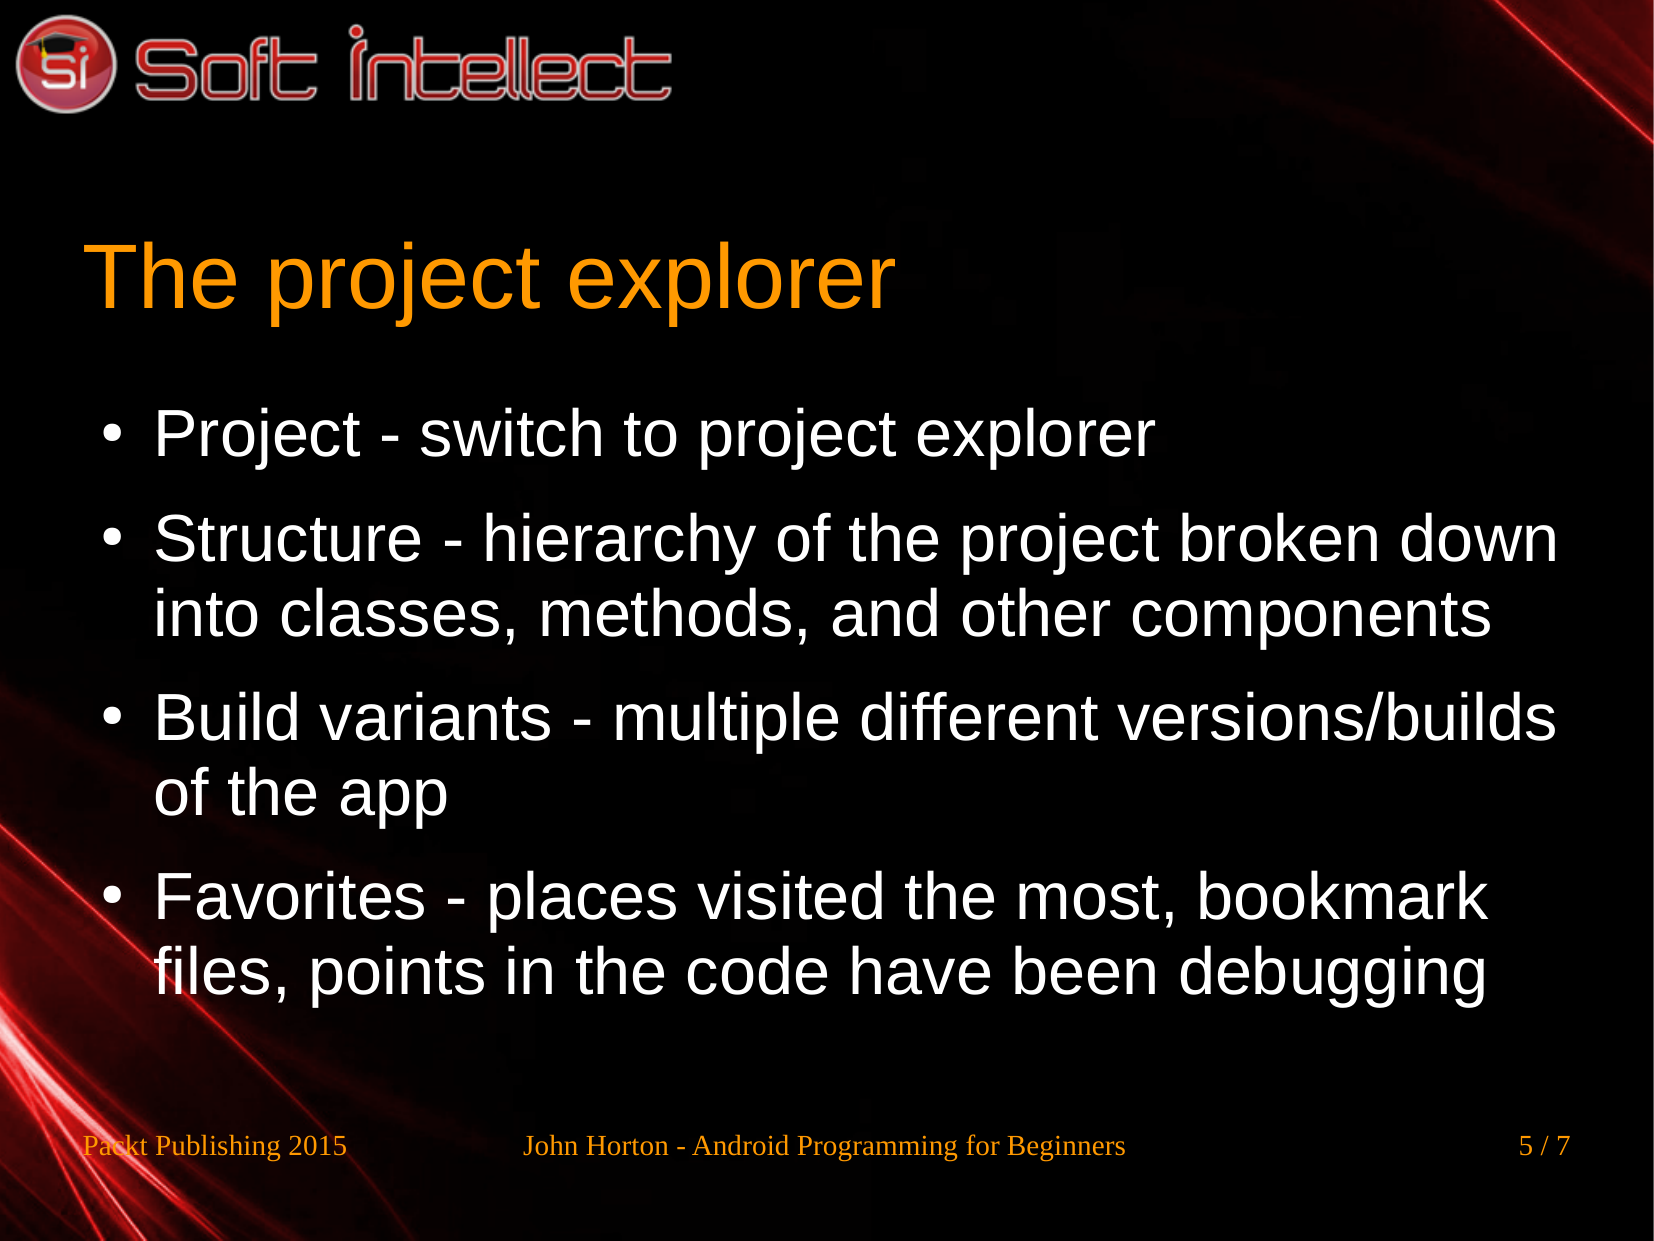

# The project explorer
Project - switch to project explorer
Structure - hierarchy of the project broken down into classes, methods, and other components
Build variants - multiple different versions/builds of the app
Favorites - places visited the most, bookmark files, points in the code have been debugging
Packt Publishing 2015
John Horton - Android Programming for Beginners
5